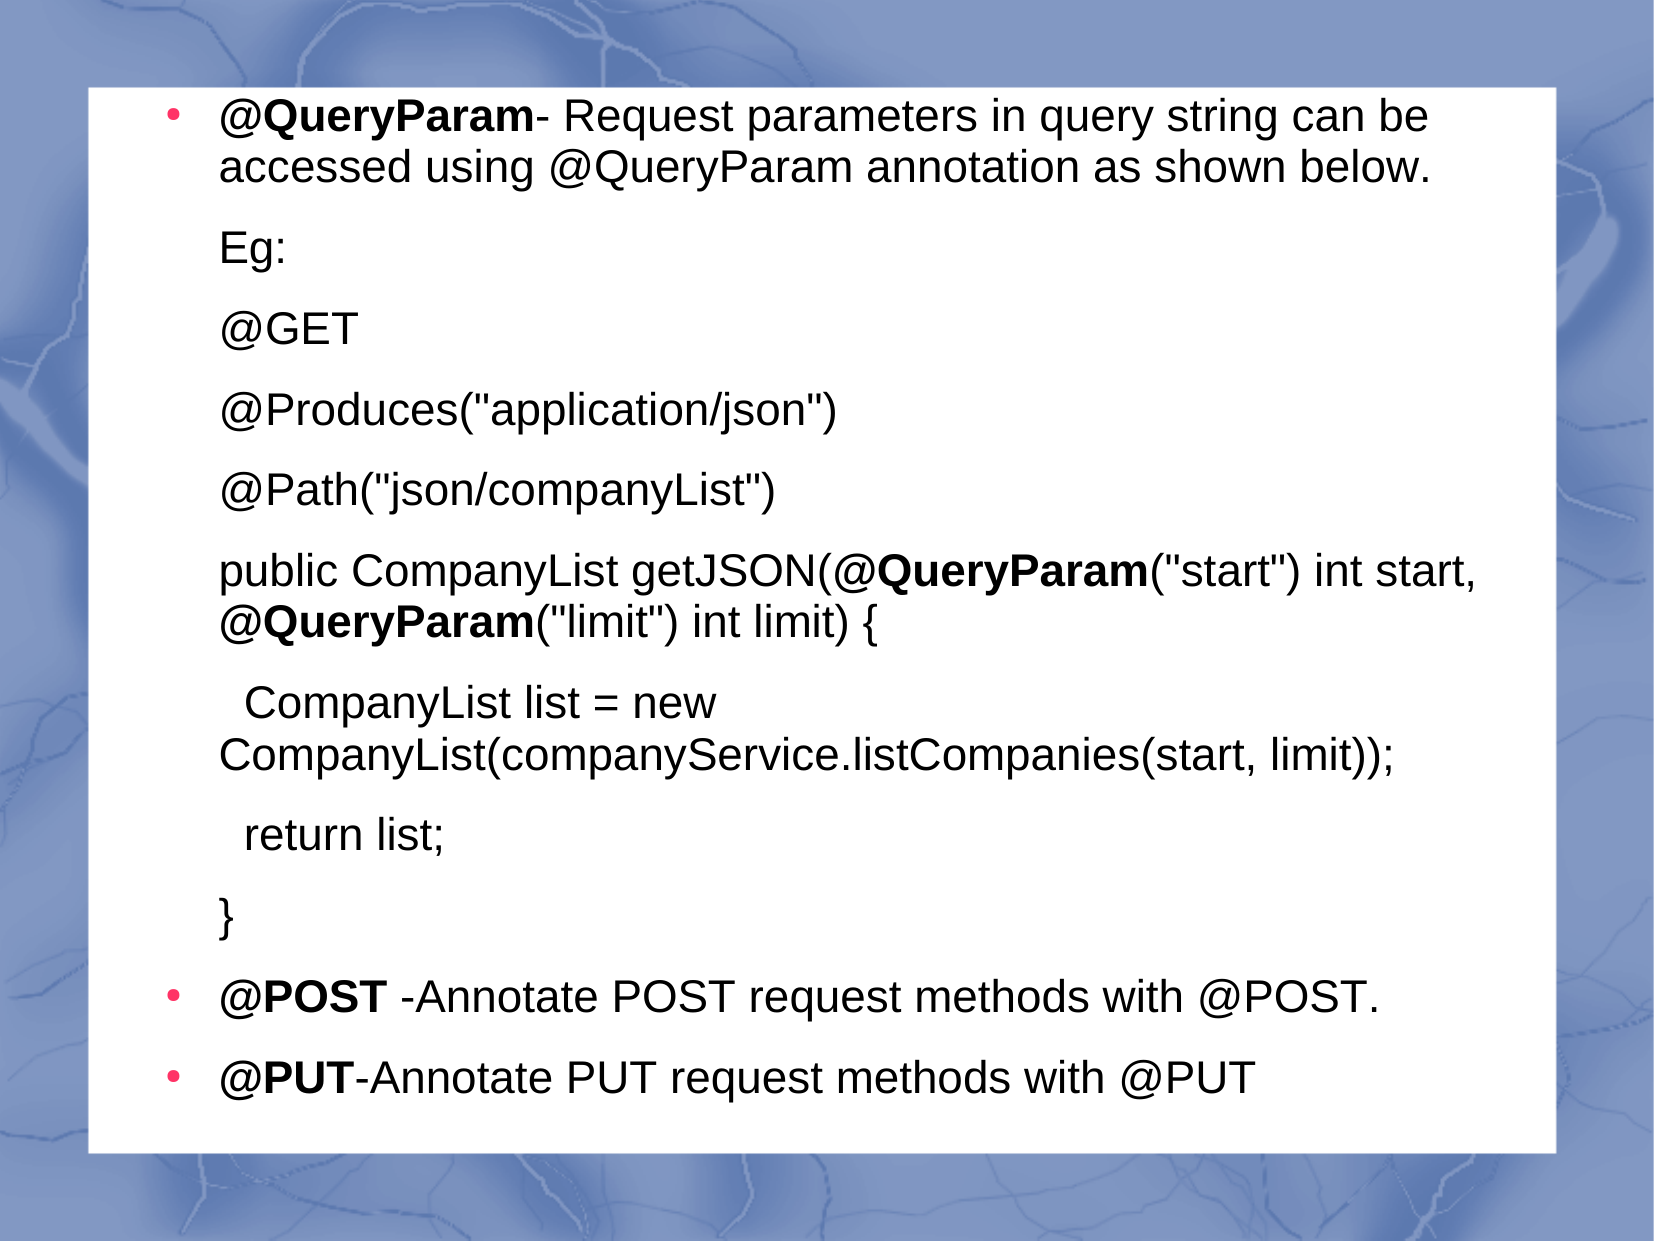

# @QueryParam- Request parameters in query string can be accessed using @QueryParam annotation as shown below.
Eg:
@GET
@Produces("application/json")
@Path("json/companyList")
public CompanyList getJSON(@QueryParam("start") int start, @QueryParam("limit") int limit) {
 CompanyList list = new CompanyList(companyService.listCompanies(start, limit));
 return list;
}
@POST -Annotate POST request methods with @POST.
@PUT-Annotate PUT request methods with @PUT